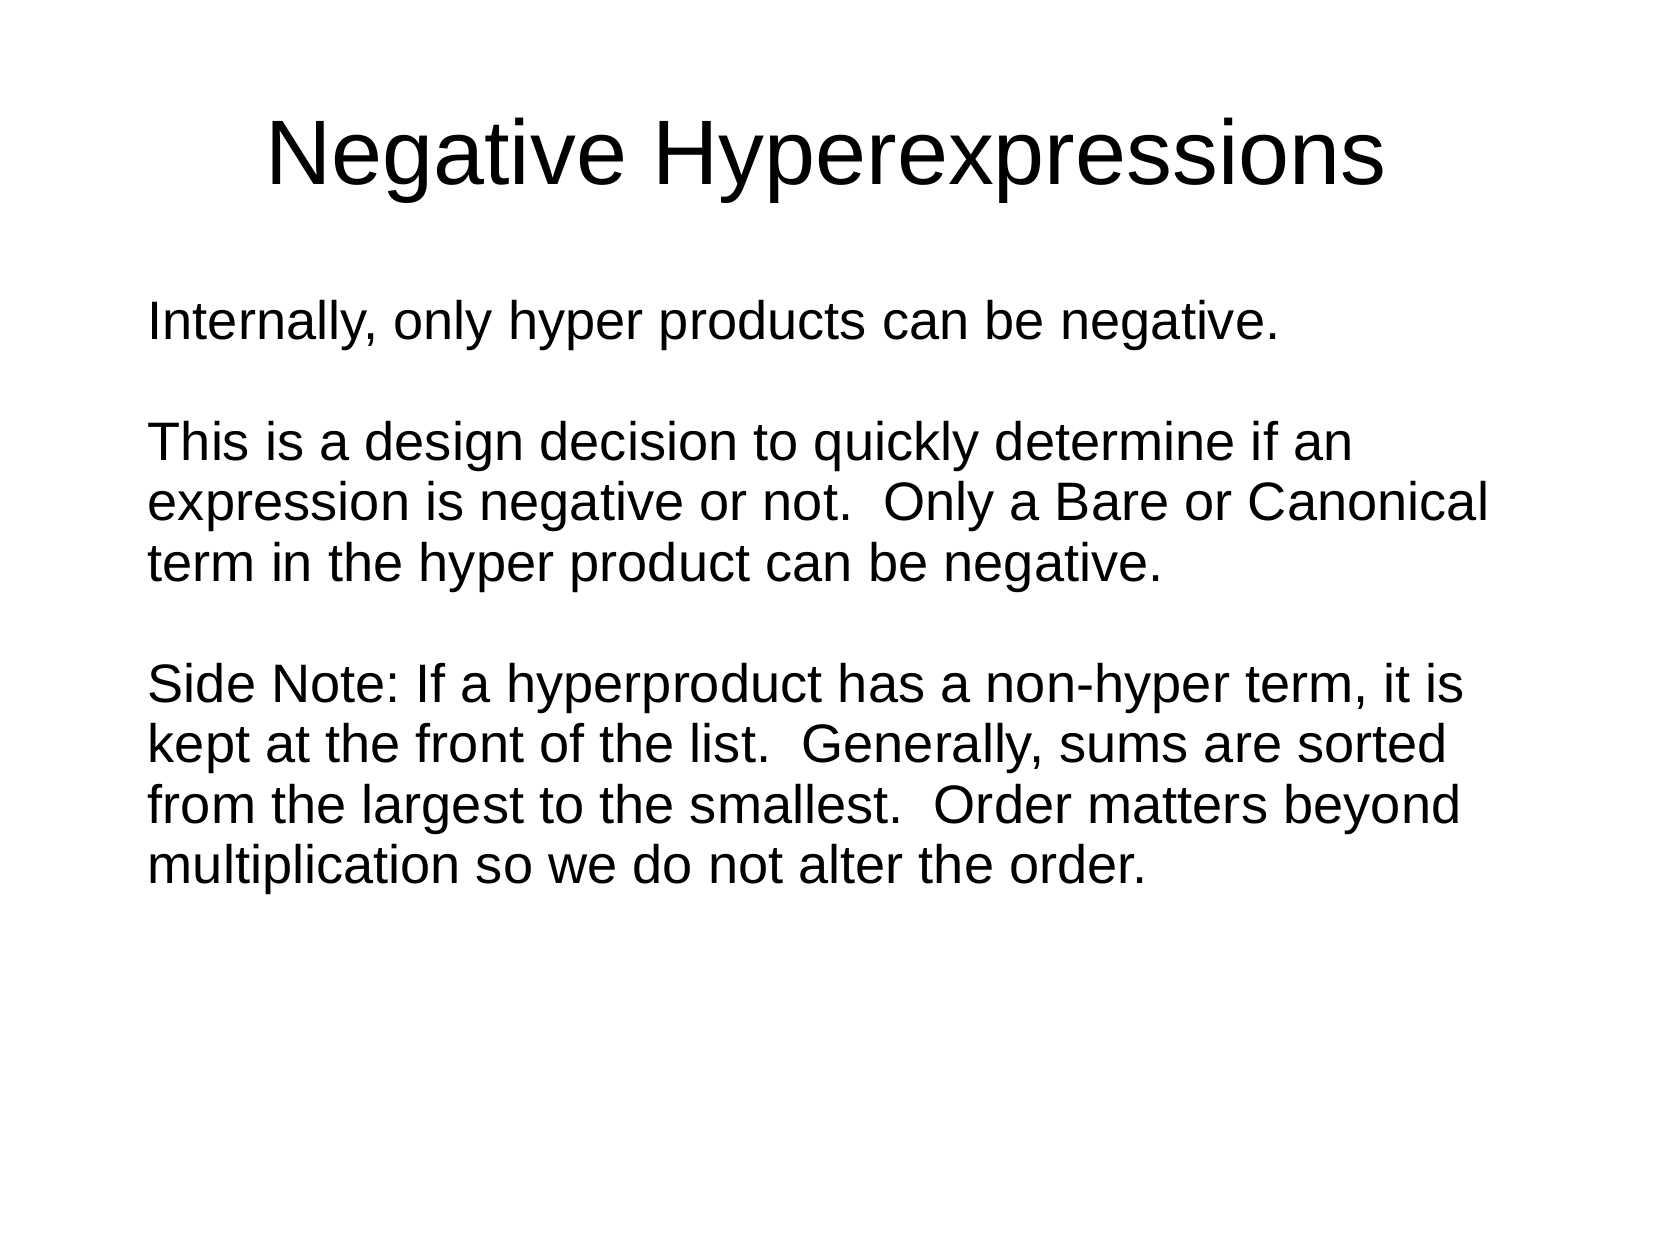

# Negative Hyperexpressions
Internally, only hyper products can be negative.
This is a design decision to quickly determine if an expression is negative or not. Only a Bare or Canonical term in the hyper product can be negative.
Side Note: If a hyperproduct has a non-hyper term, it is kept at the front of the list. Generally, sums are sorted from the largest to the smallest. Order matters beyond multiplication so we do not alter the order.